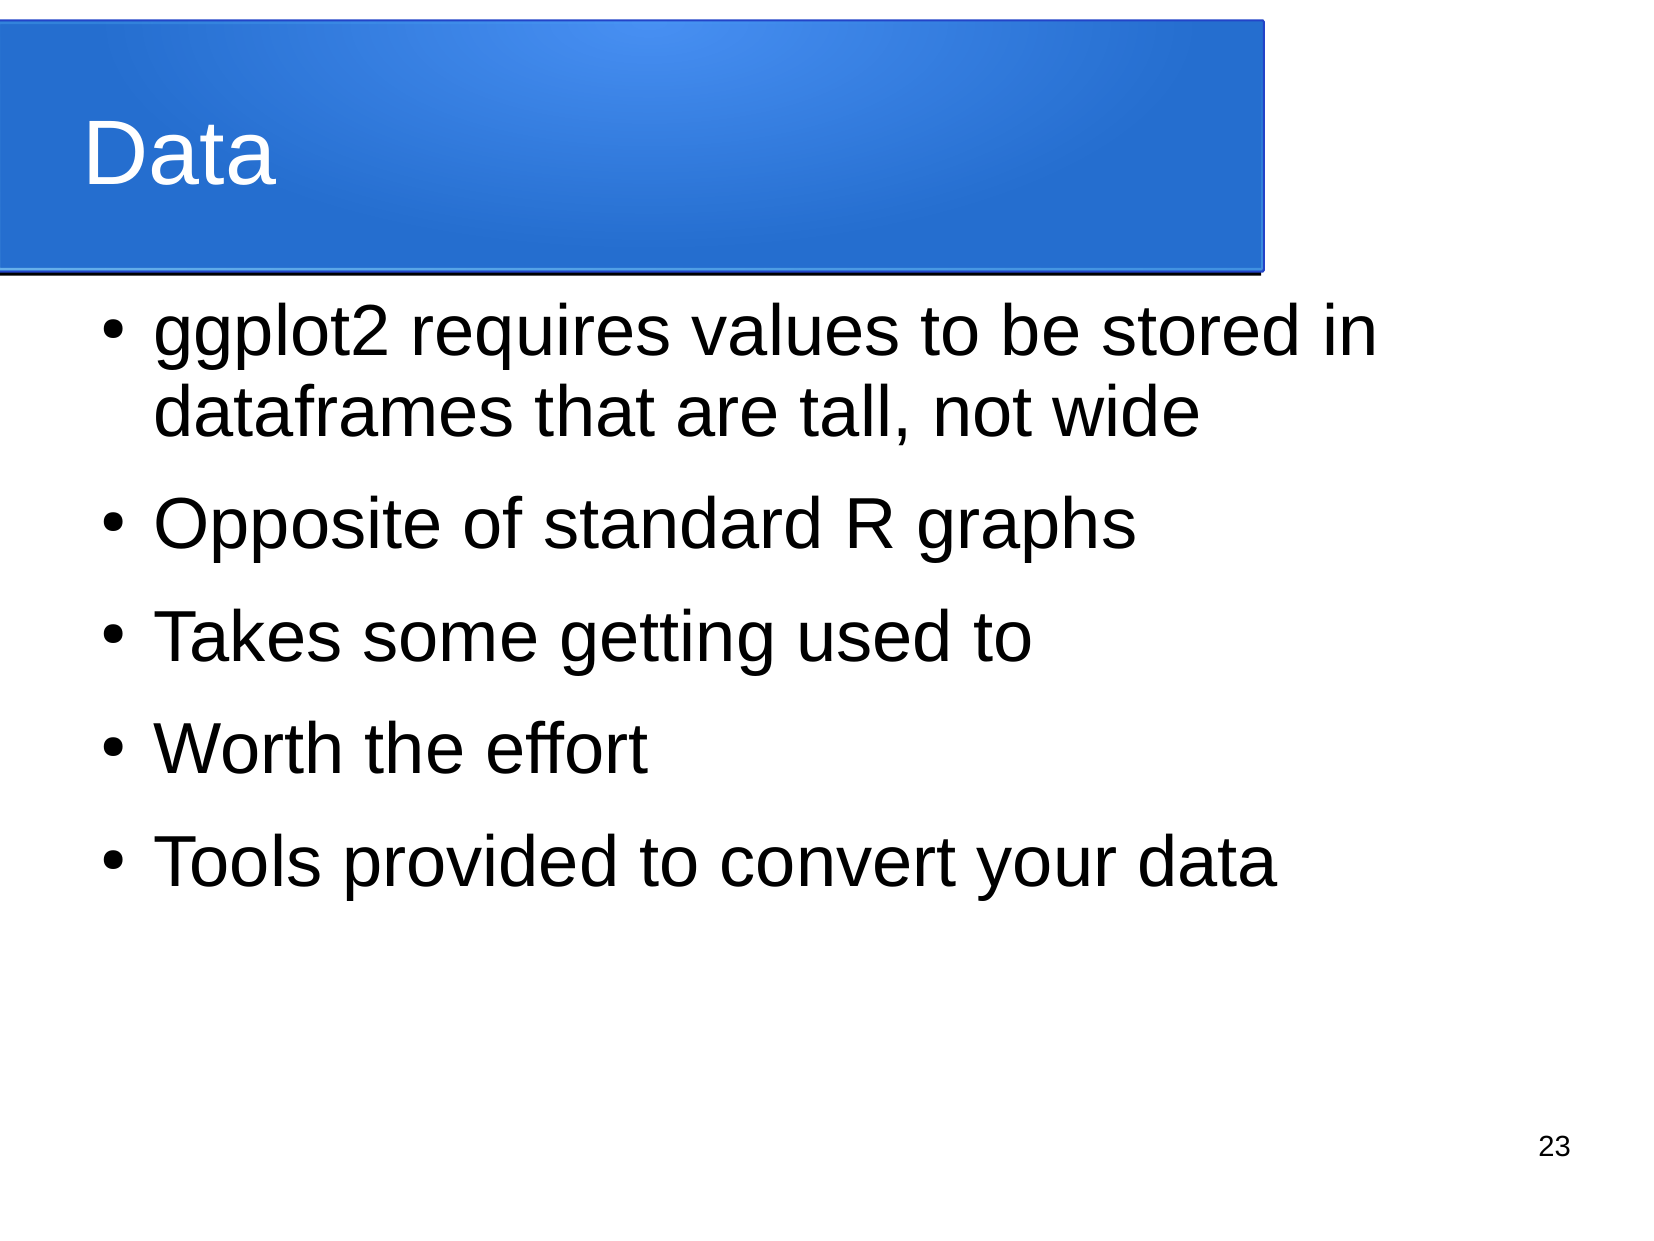

# Data
ggplot2 requires values to be stored in dataframes that are tall, not wide
Opposite of standard R graphs
Takes some getting used to
Worth the effort
Tools provided to convert your data
23